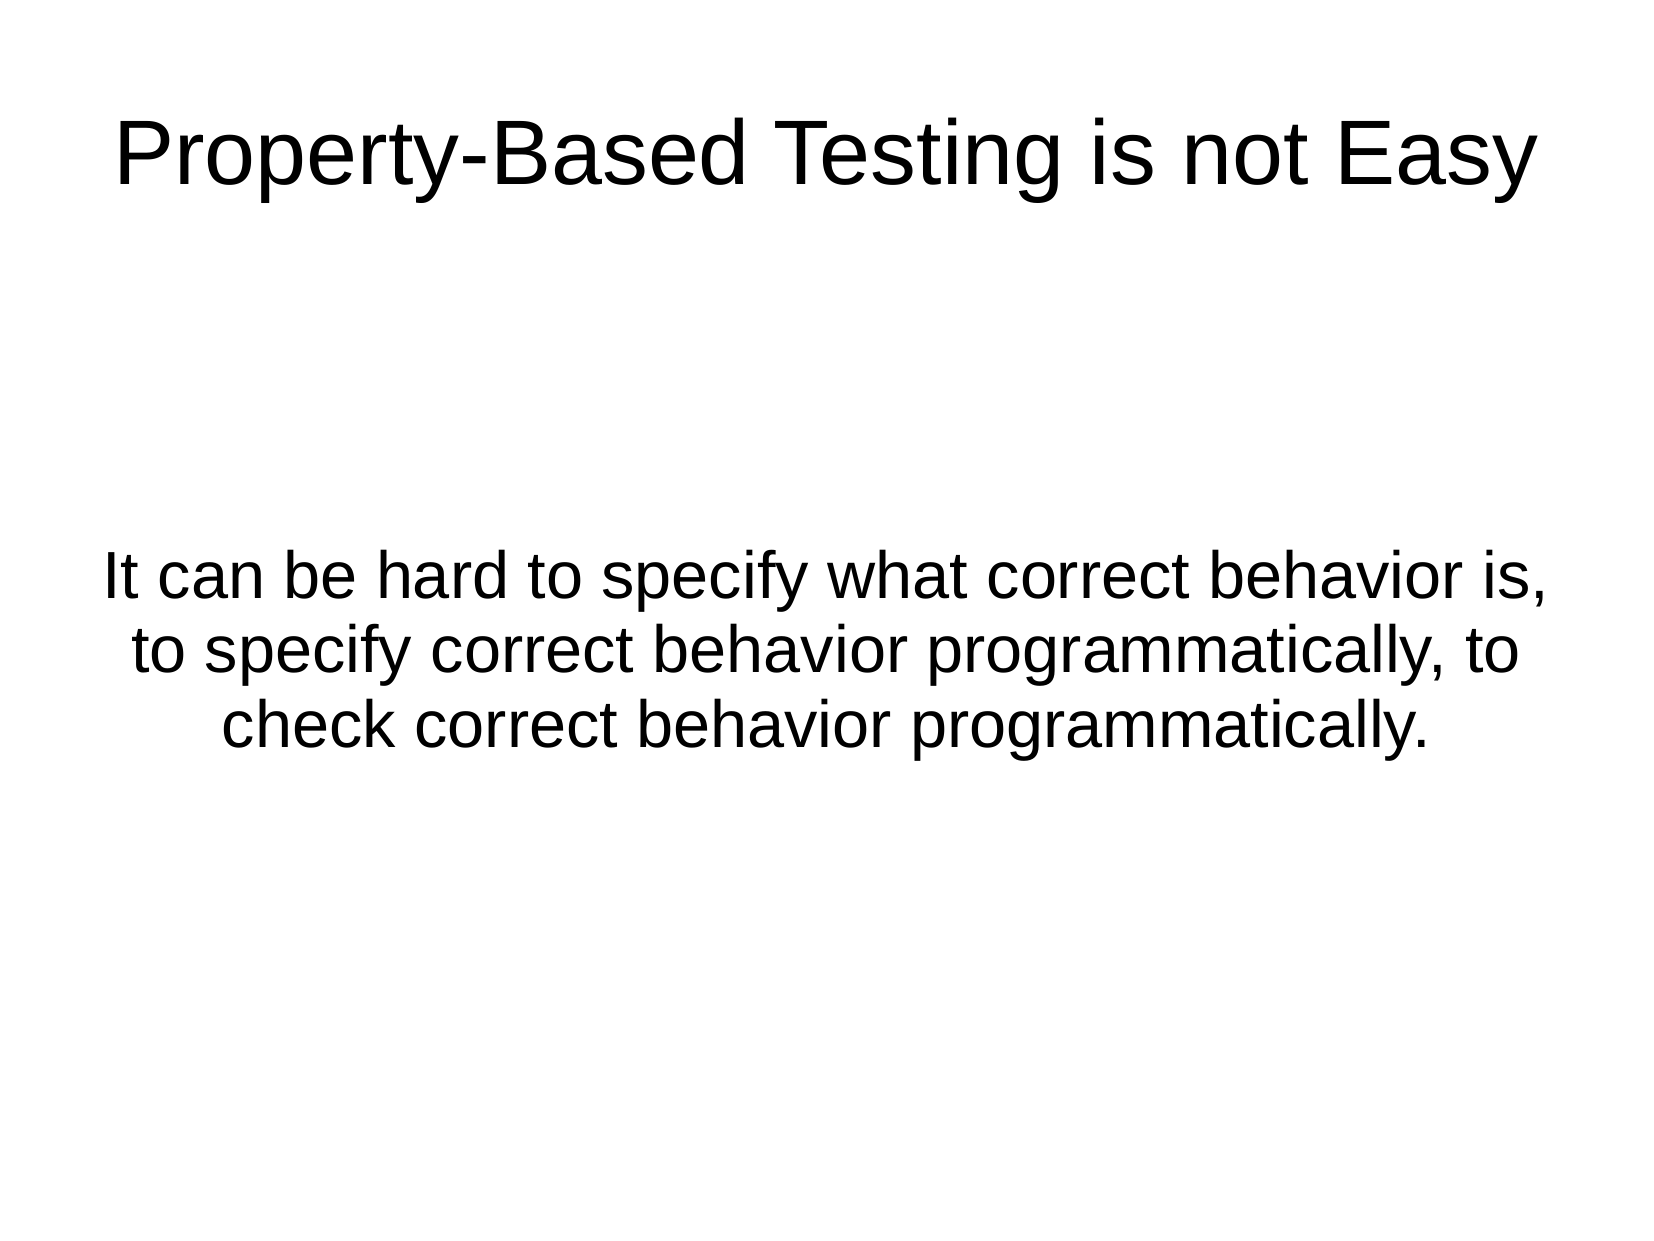

# Property-Based Testing is not Easy
It can be hard to specify what correct behavior is, to specify correct behavior programmatically, to check correct behavior programmatically.